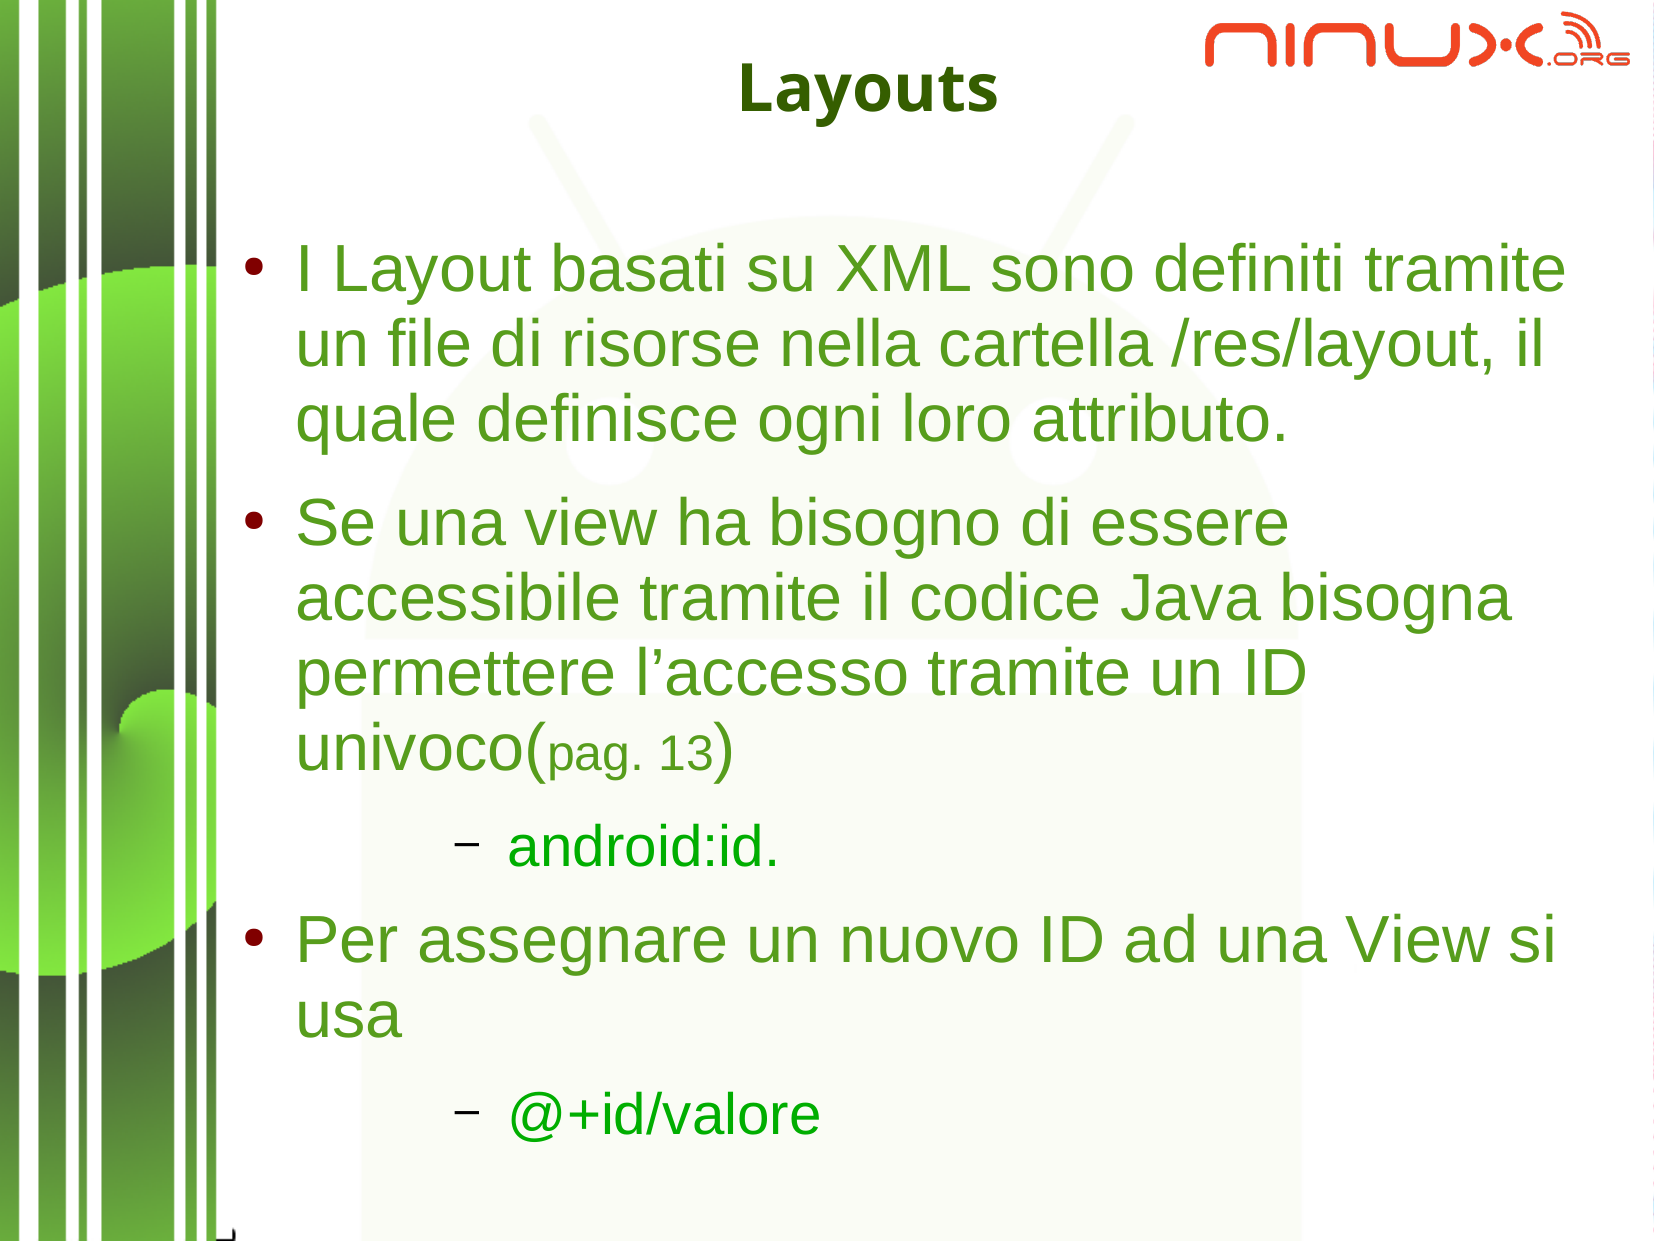

# Layouts
I Layout basati su XML sono definiti tramite un file di risorse nella cartella /res/layout, il quale definisce ogni loro attributo.
Se una view ha bisogno di essere accessibile tramite il codice Java bisogna permettere l’accesso tramite un ID univoco(pag. 13)
android:id.
Per assegnare un nuovo ID ad una View si usa
@+id/valore